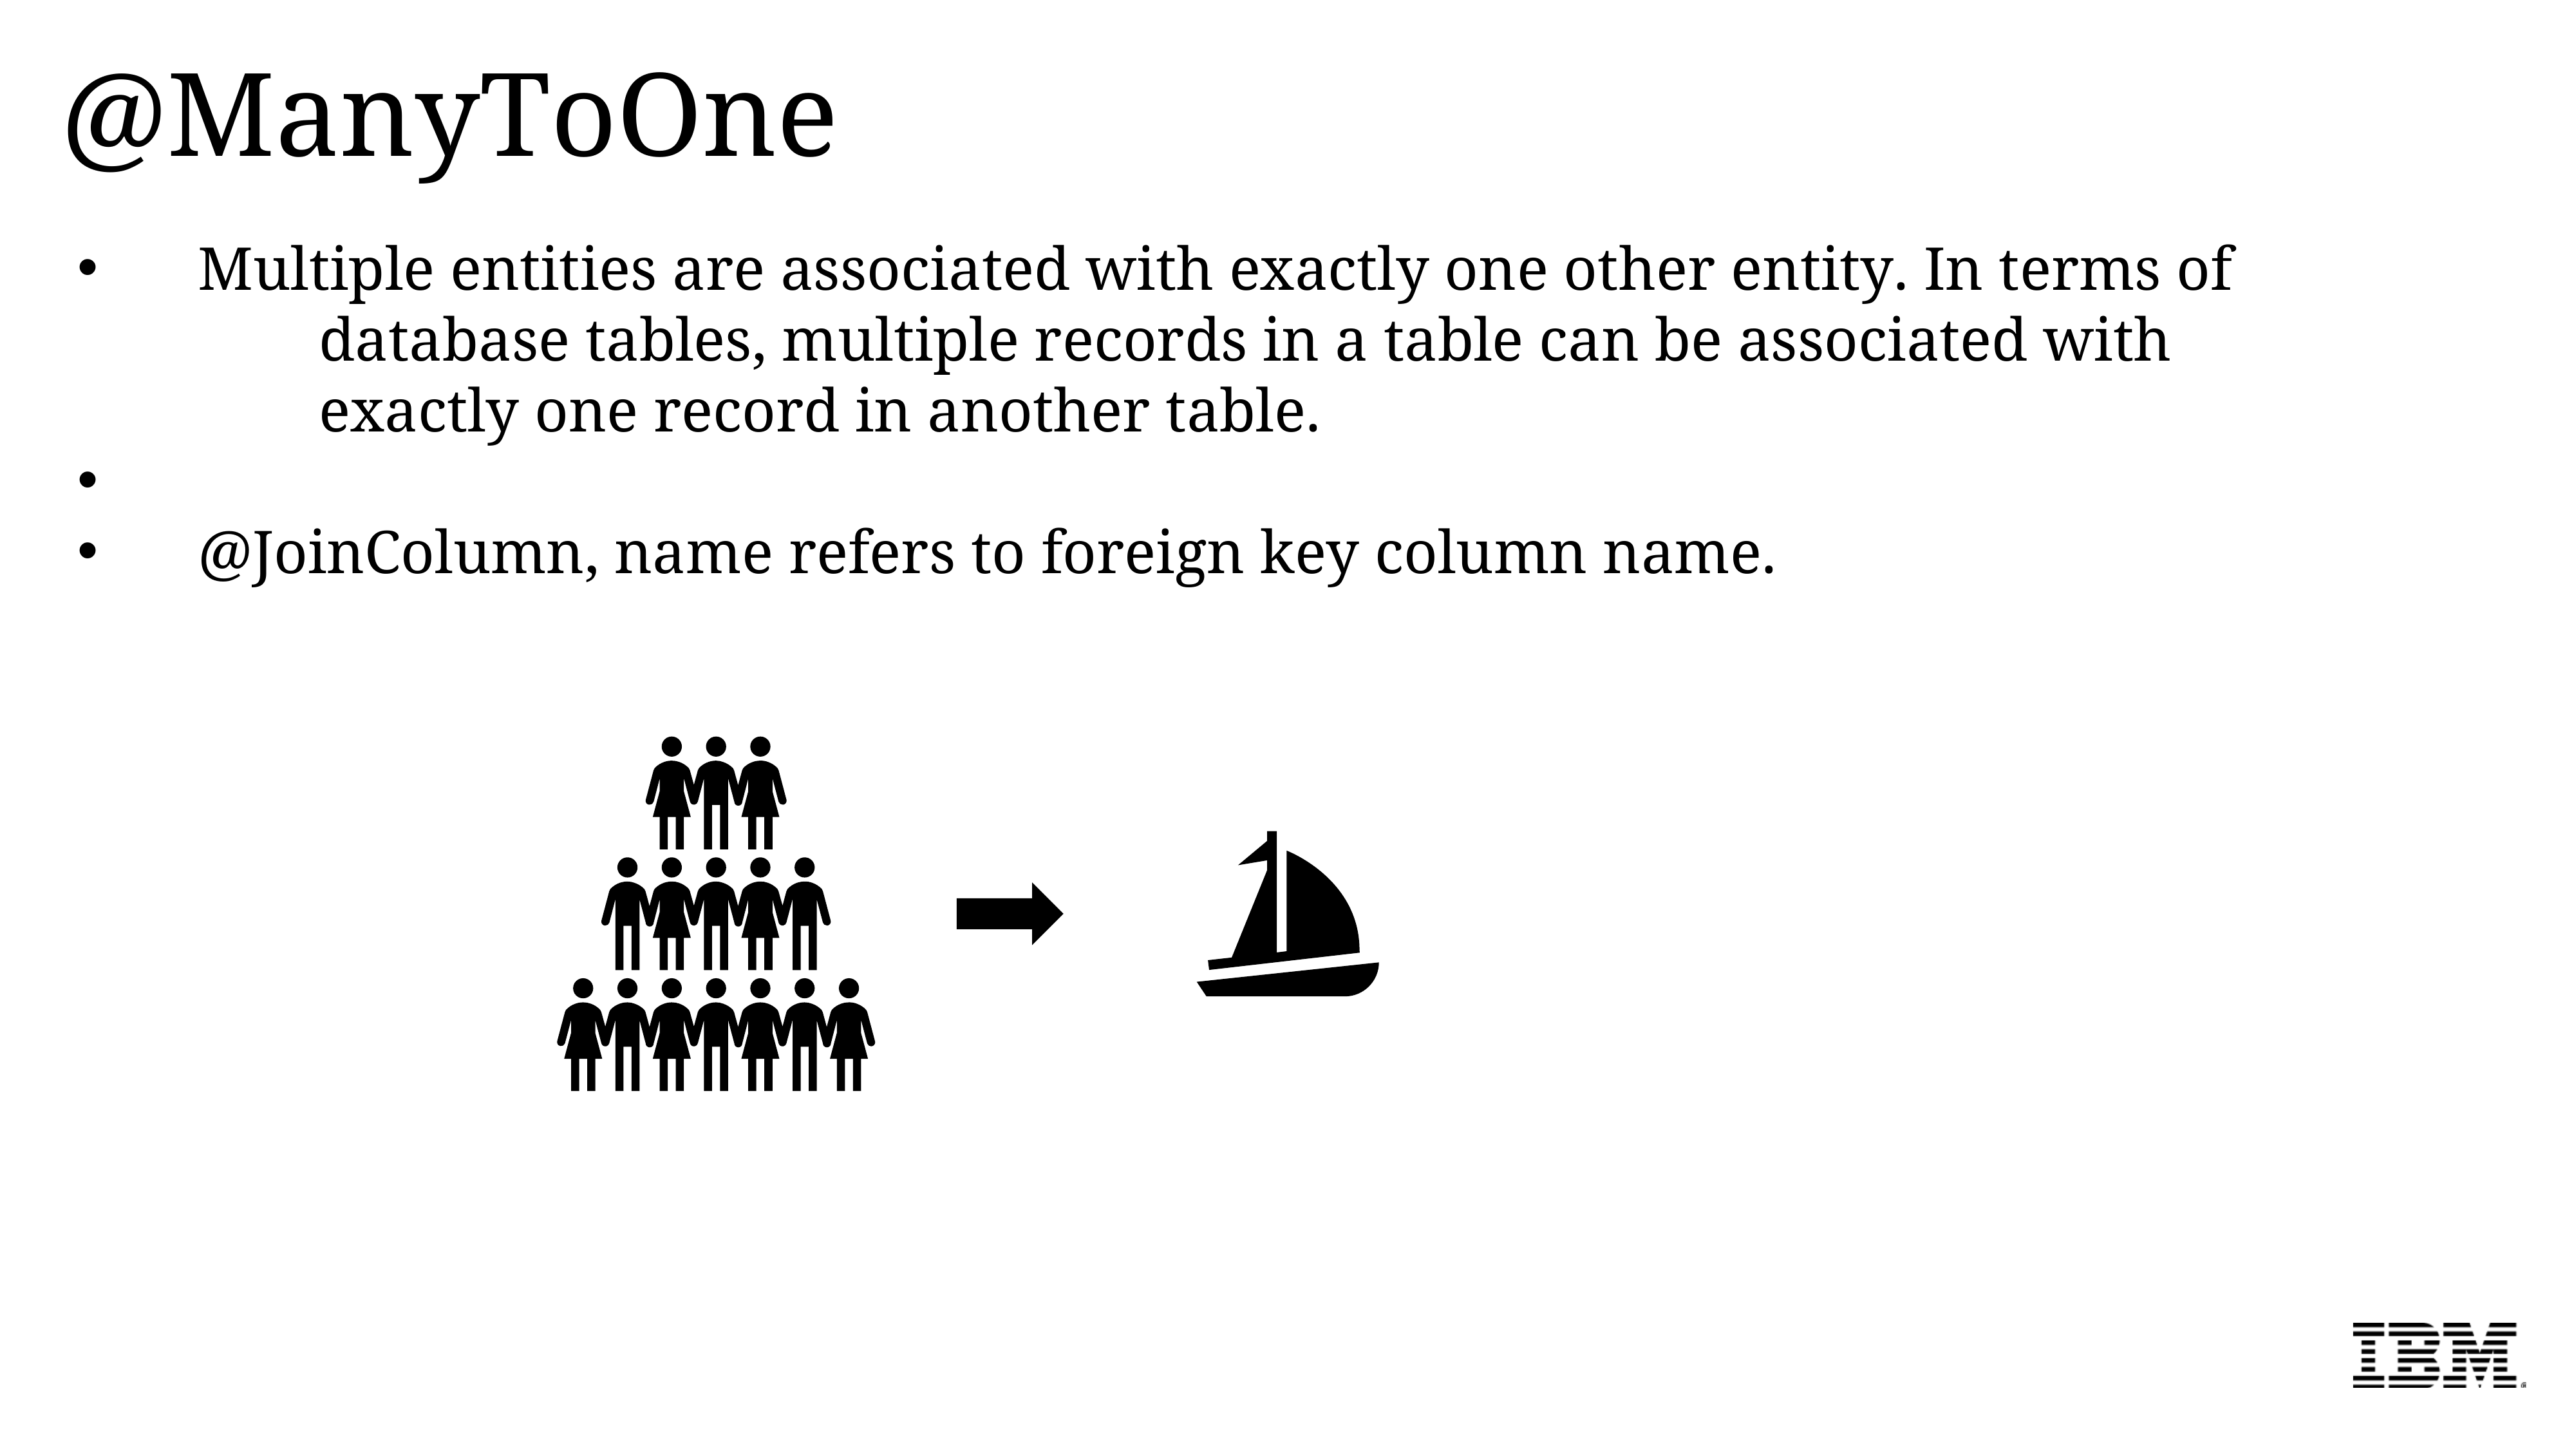

# @ManyToOne
Multiple entities are associated with exactly one other entity. In terms of database tables, multiple records in a table can be associated with exactly one record in another table.
@JoinColumn, name refers to foreign key column name.